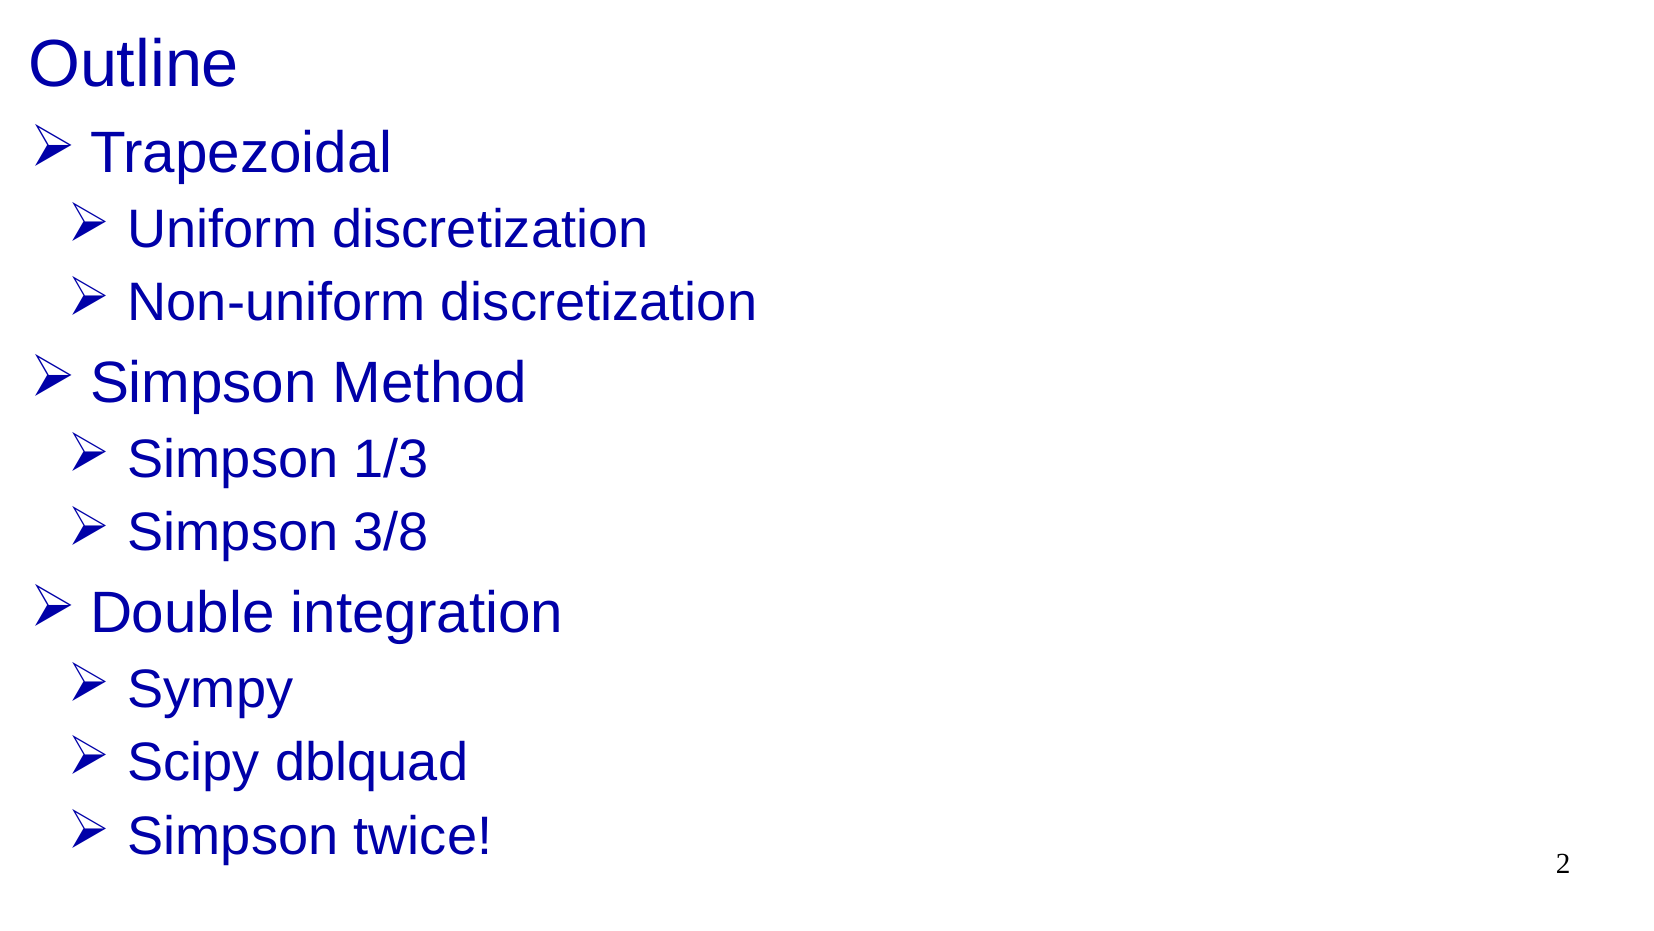

# Outline
Trapezoidal
Uniform discretization
Non-uniform discretization
Simpson Method
Simpson 1/3
Simpson 3/8
Double integration
Sympy
Scipy dblquad
Simpson twice!
2